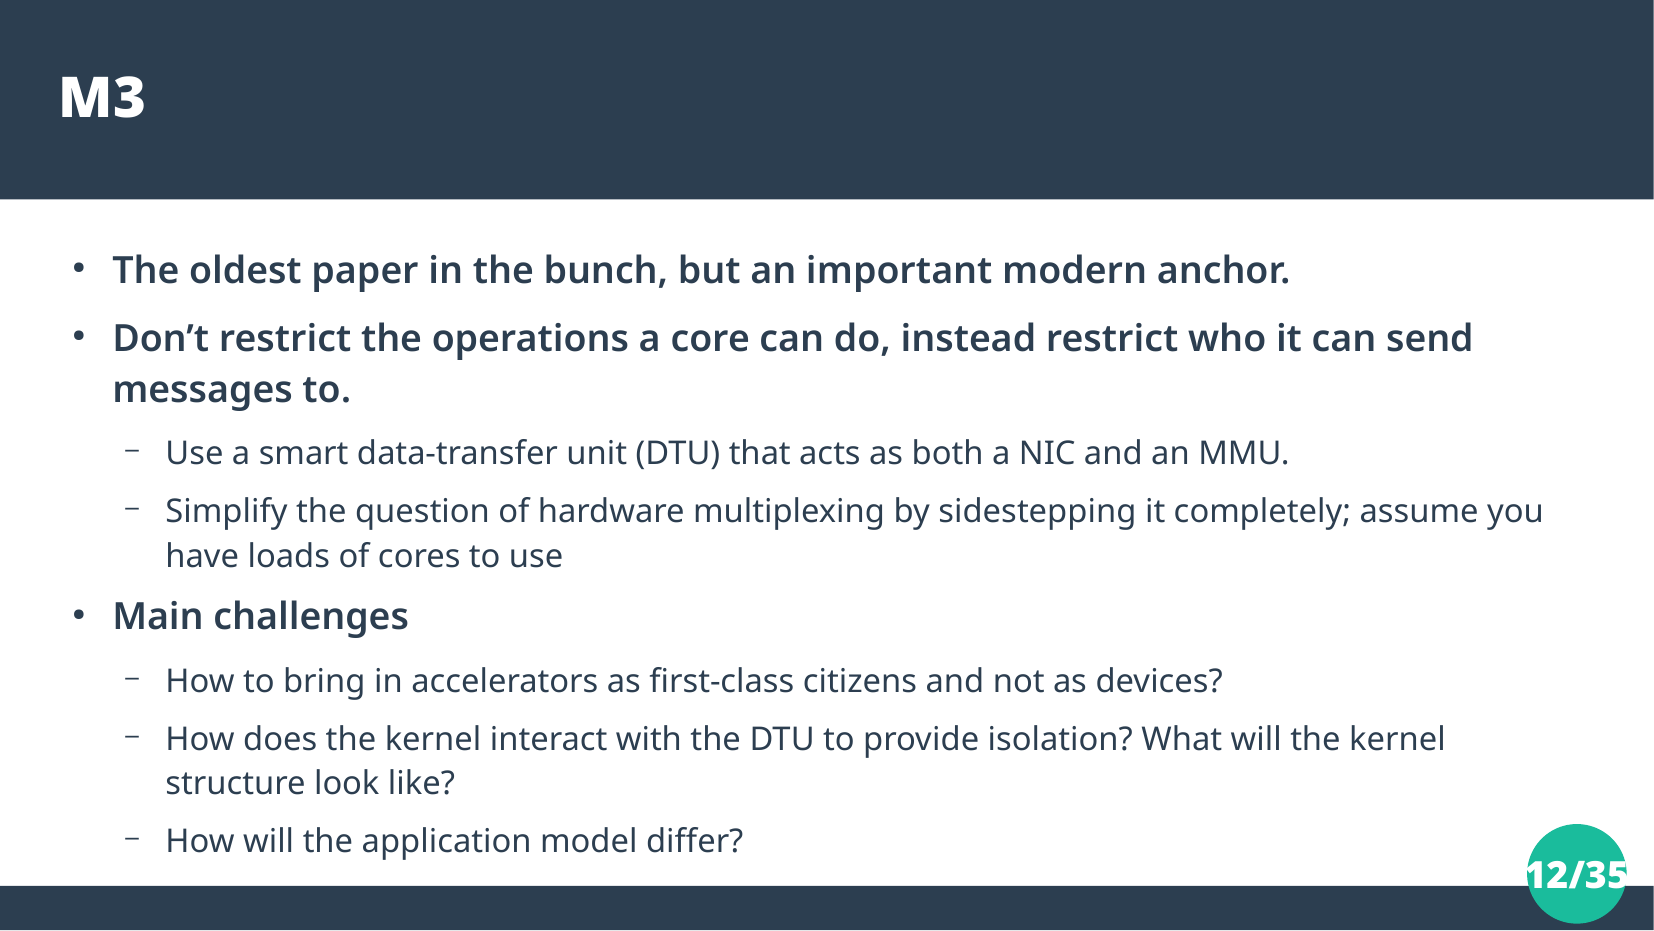

# M3
The oldest paper in the bunch, but an important modern anchor.
Don’t restrict the operations a core can do, instead restrict who it can send messages to.
Use a smart data-transfer unit (DTU) that acts as both a NIC and an MMU.
Simplify the question of hardware multiplexing by sidestepping it completely; assume you have loads of cores to use
Main challenges
How to bring in accelerators as first-class citizens and not as devices?
How does the kernel interact with the DTU to provide isolation? What will the kernel structure look like?
How will the application model differ?